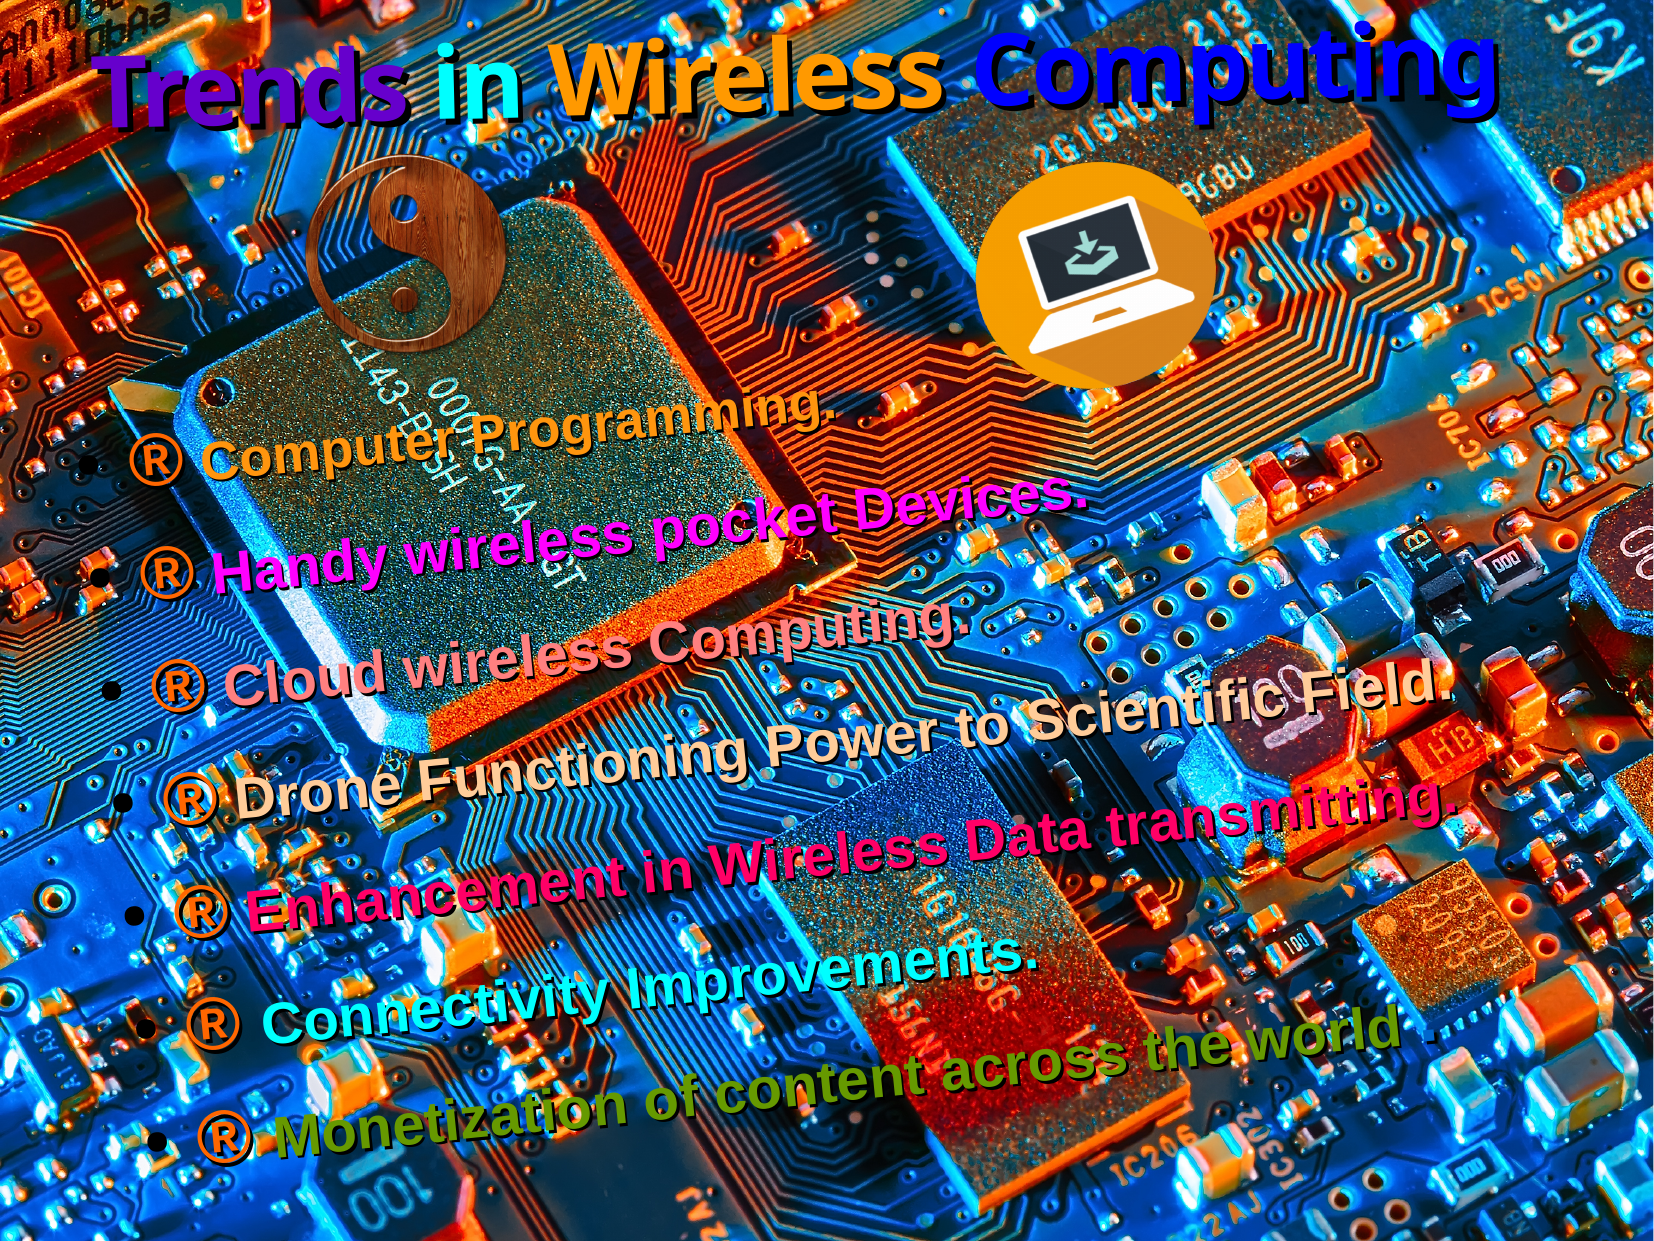

# Trends in Wireless Computing
® Computer Programming.
® Handy wireless pocket Devices.
® Cloud wireless Computing.
® Drone Functioning Power to Scientific Field.
® Enhancement in Wireless Data transmitting.
® Connectivity Improvements.
® Monetization of content across the world .